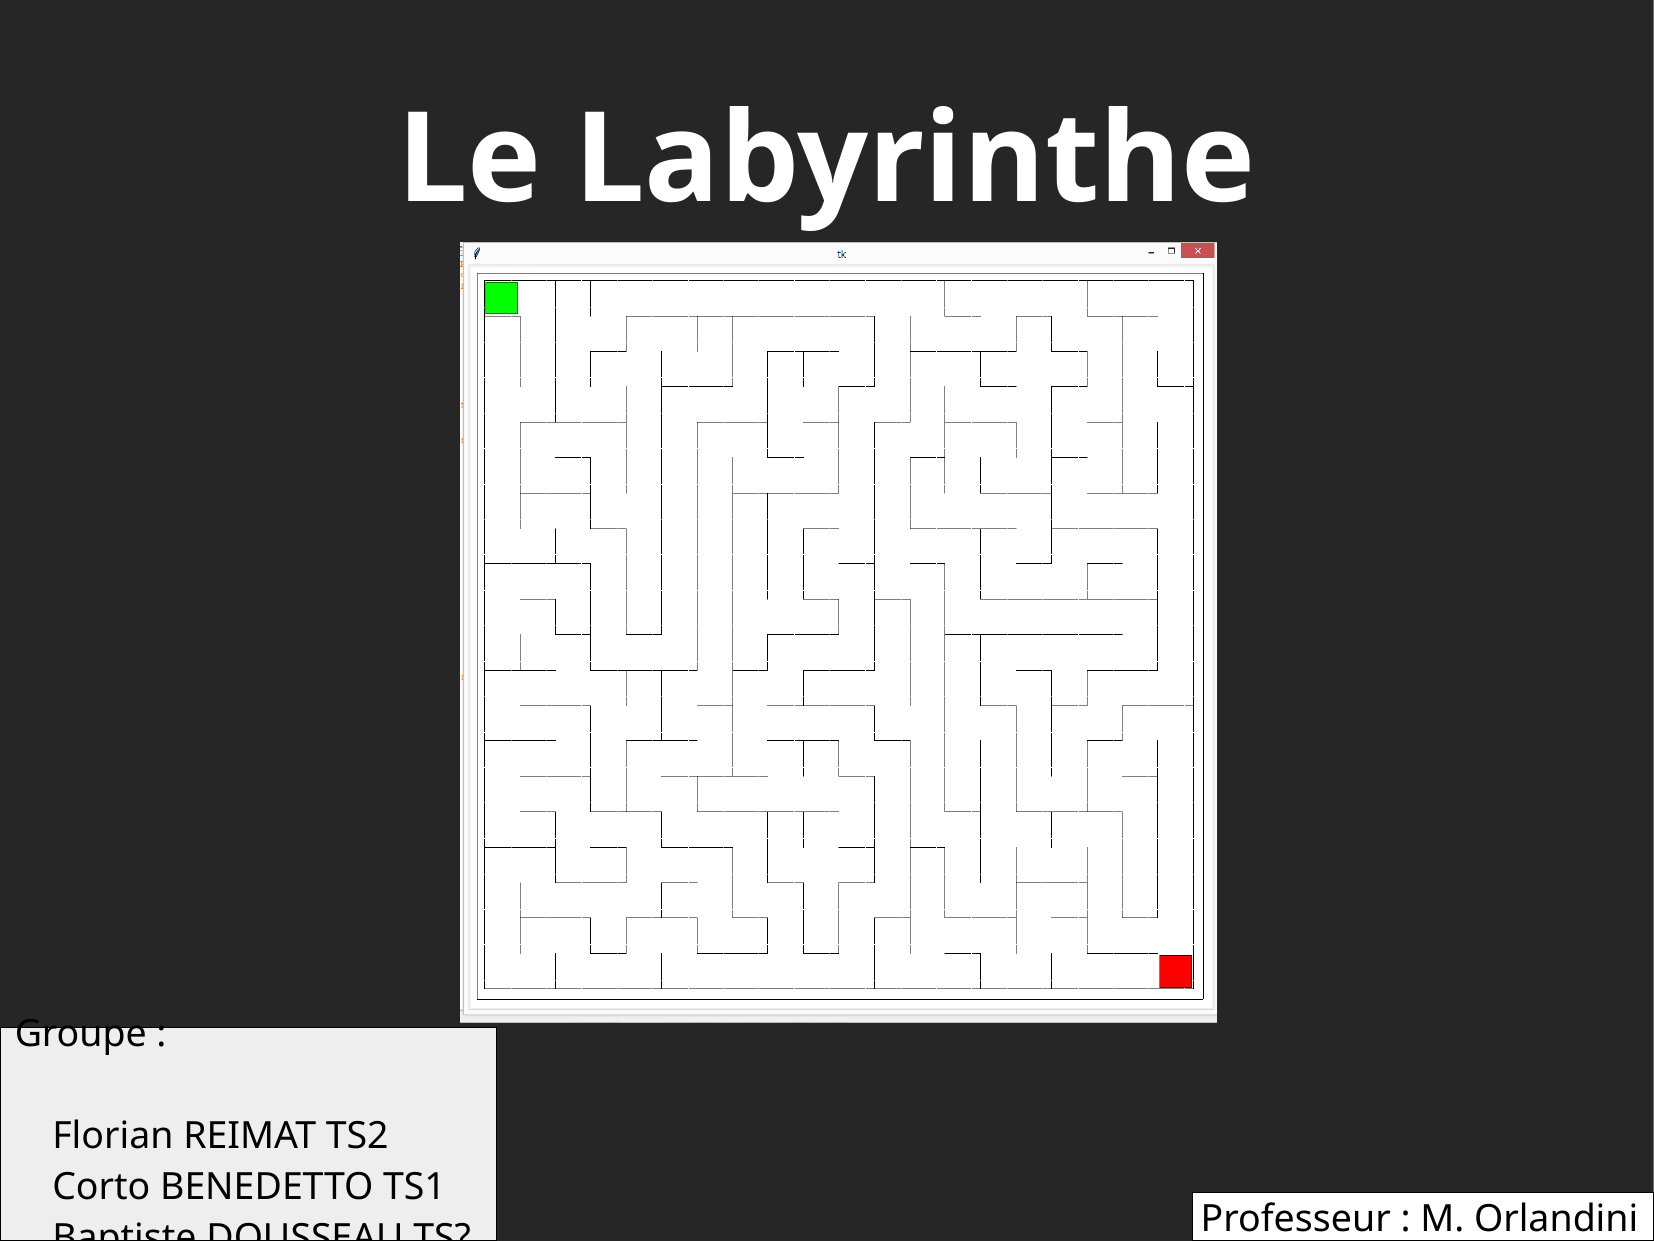

# Le Labyrinthe
Groupe :
Florian REIMAT TS2
Corto BENEDETTO TS1
Baptiste DOUSSEAU TS?
Professeur : M. Orlandini